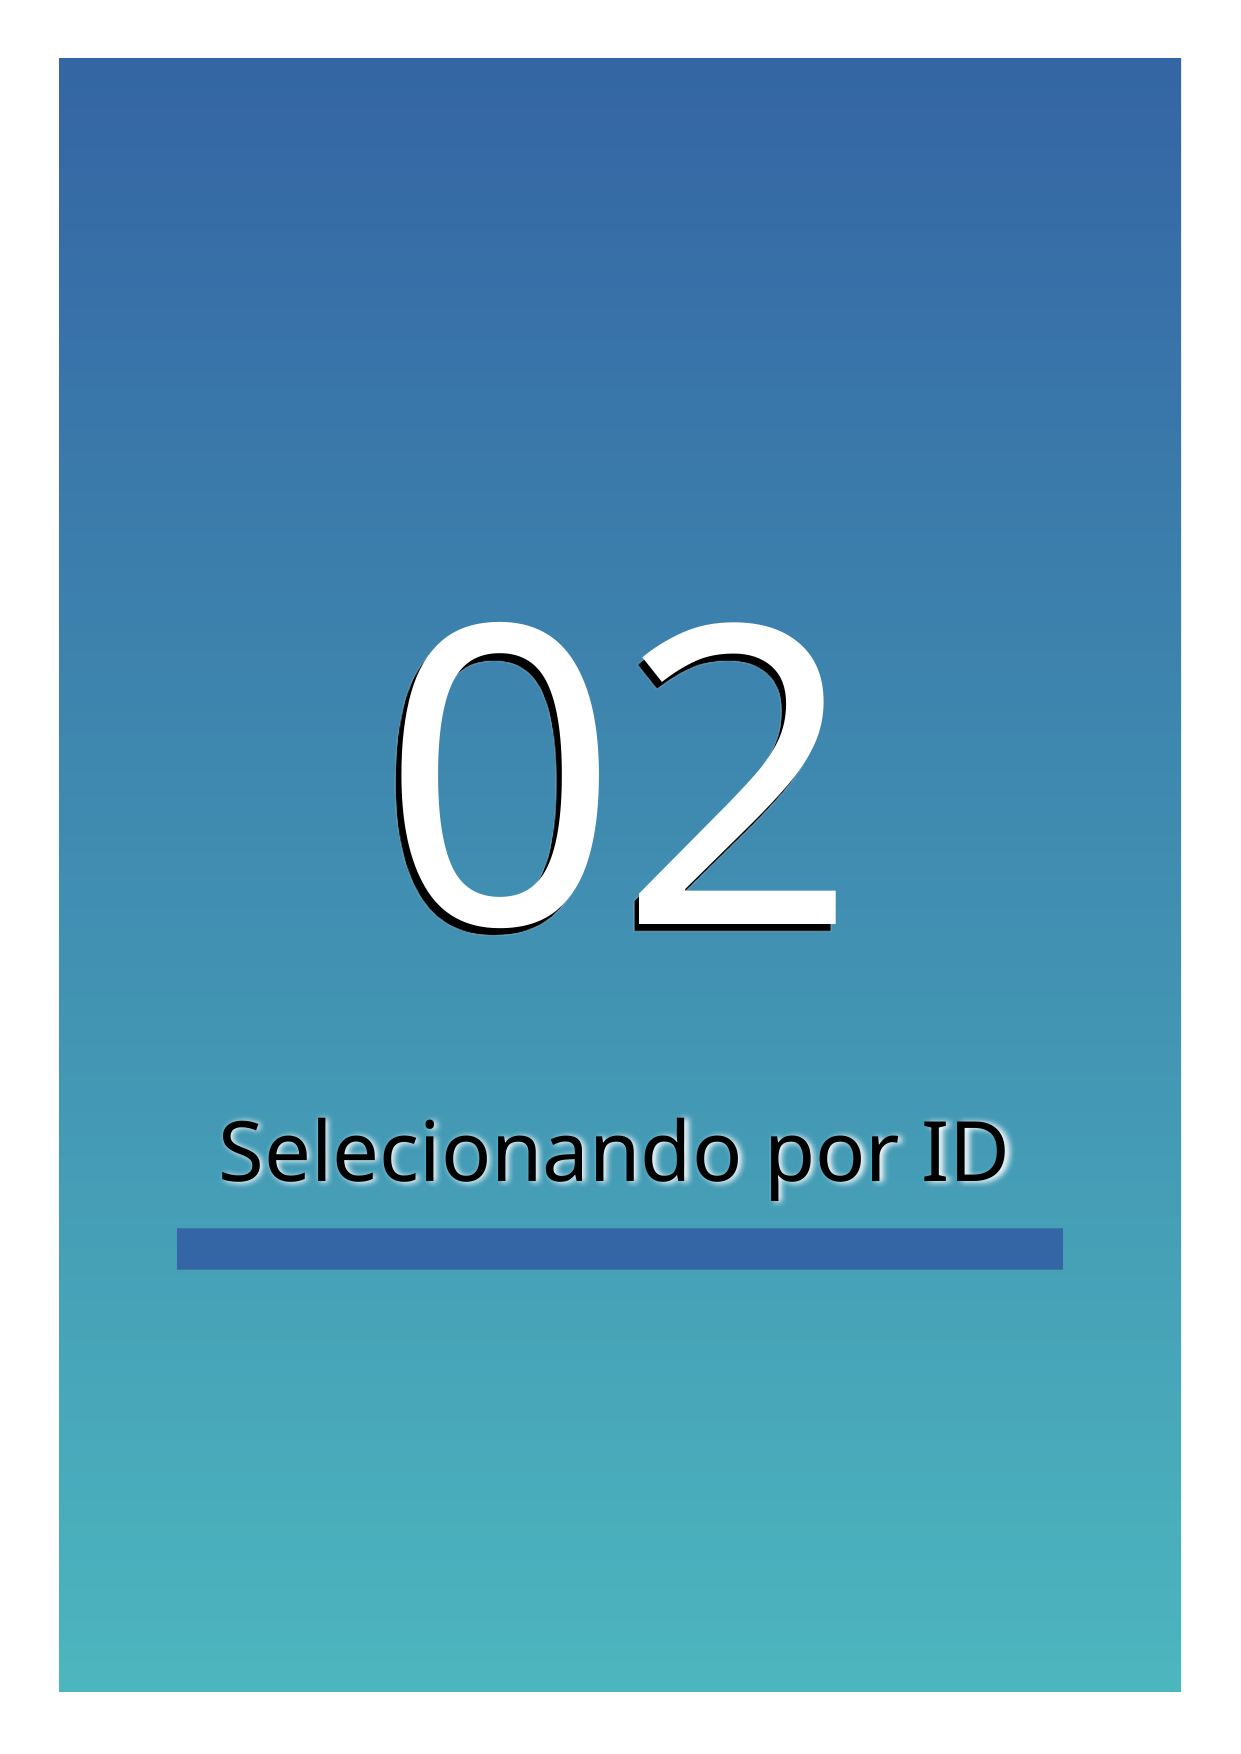

# 02
Selecionando por ID
JavaFX e CSS - Michel Alves
6